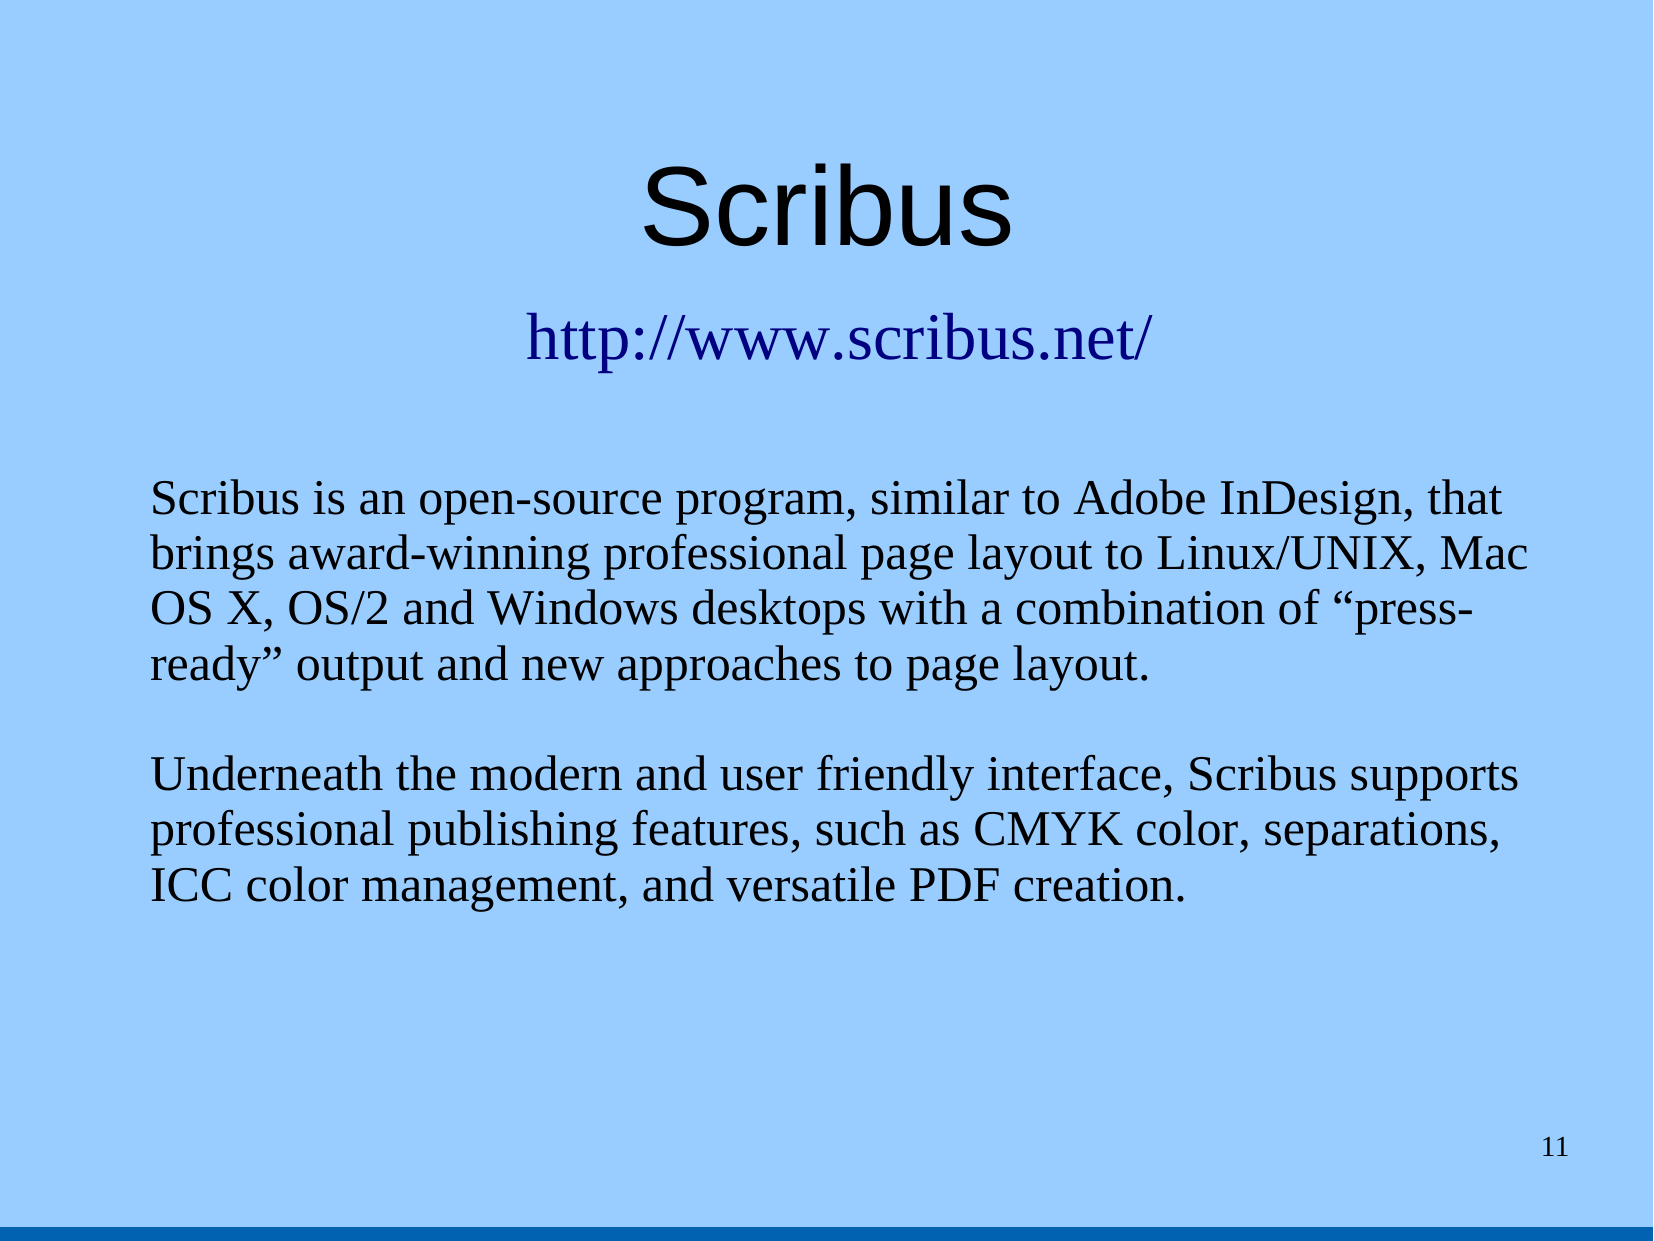

# Scribus
http://www.scribus.net/
Scribus is an open-source program, similar to Adobe InDesign, that brings award-winning professional page layout to Linux/UNIX, Mac OS X, OS/2 and Windows desktops with a combination of “press-ready” output and new approaches to page layout.
Underneath the modern and user friendly interface, Scribus supports professional publishing features, such as CMYK color, separations, ICC color management, and versatile PDF creation.
11